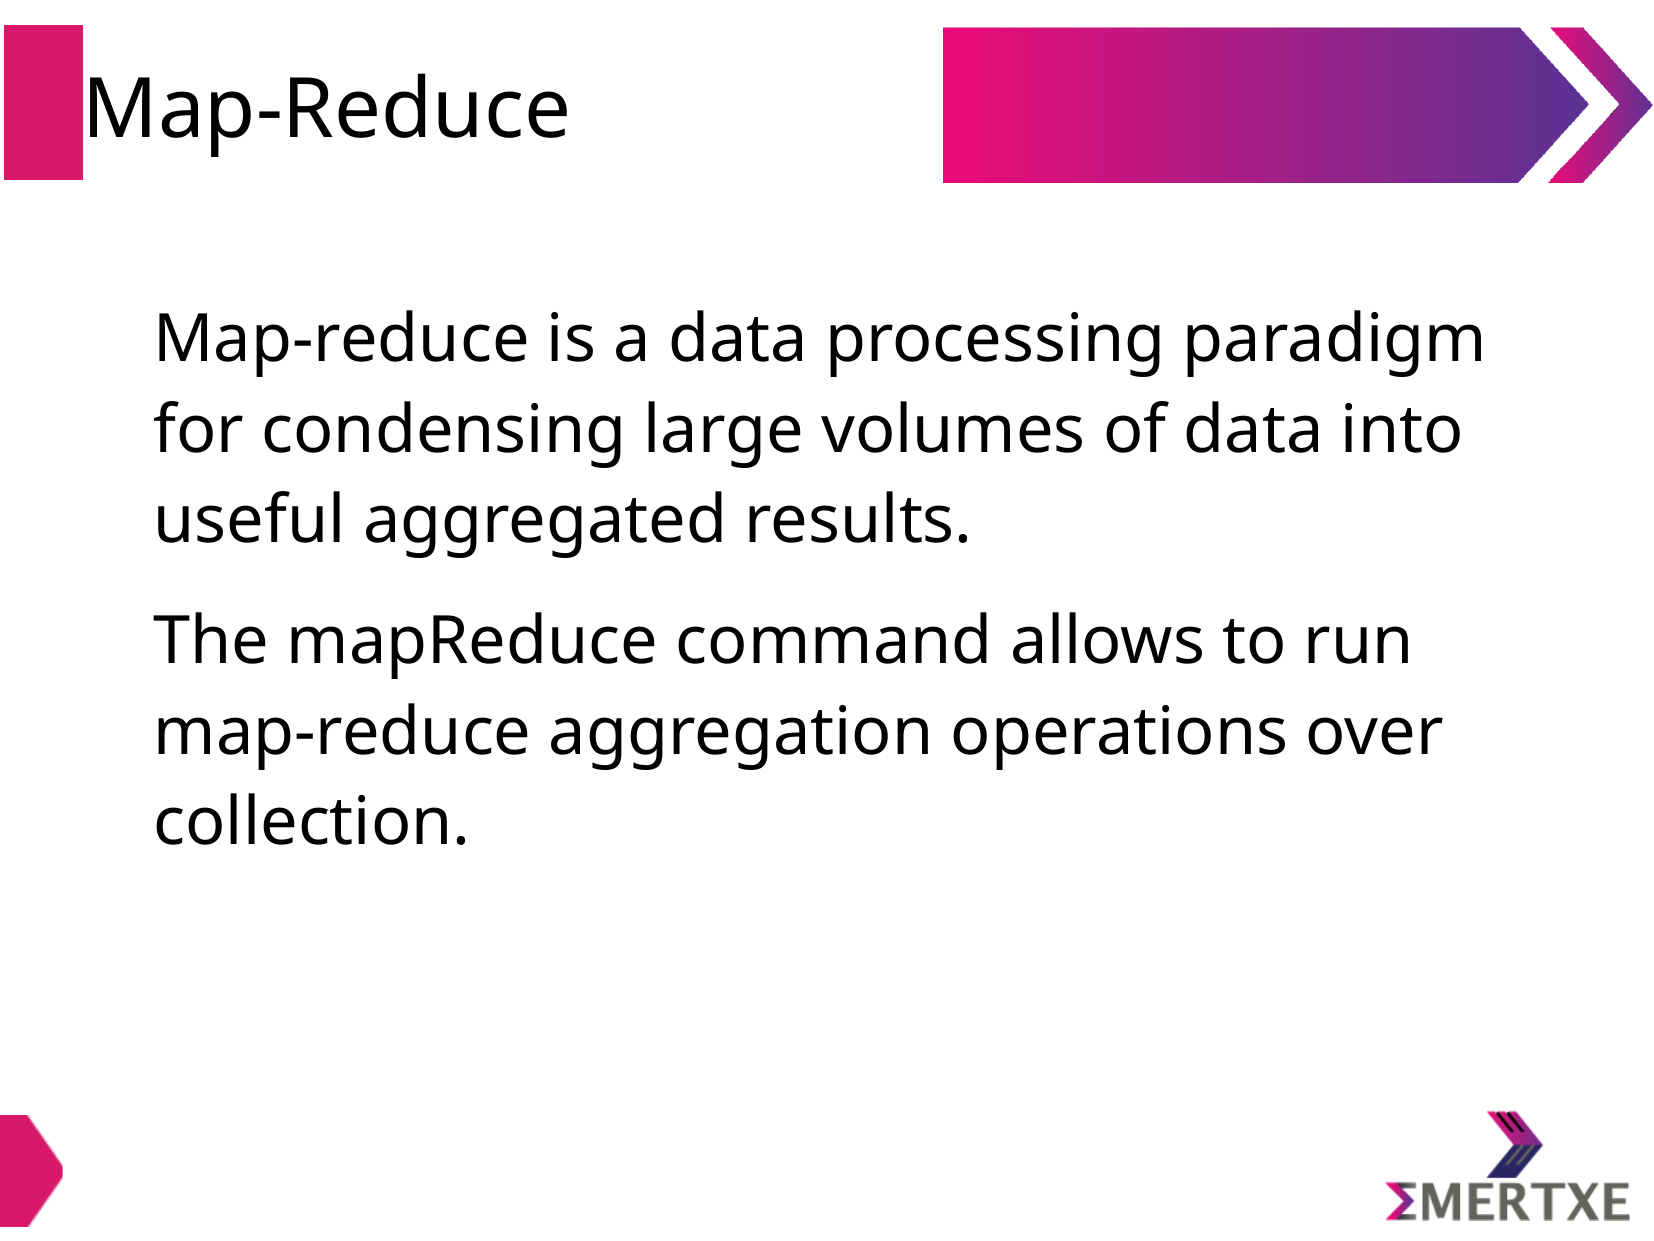

# Map-Reduce
Map-reduce is a data processing paradigm for condensing large volumes of data into useful aggregated results.
The mapReduce command allows to run map-reduce aggregation operations over collection.